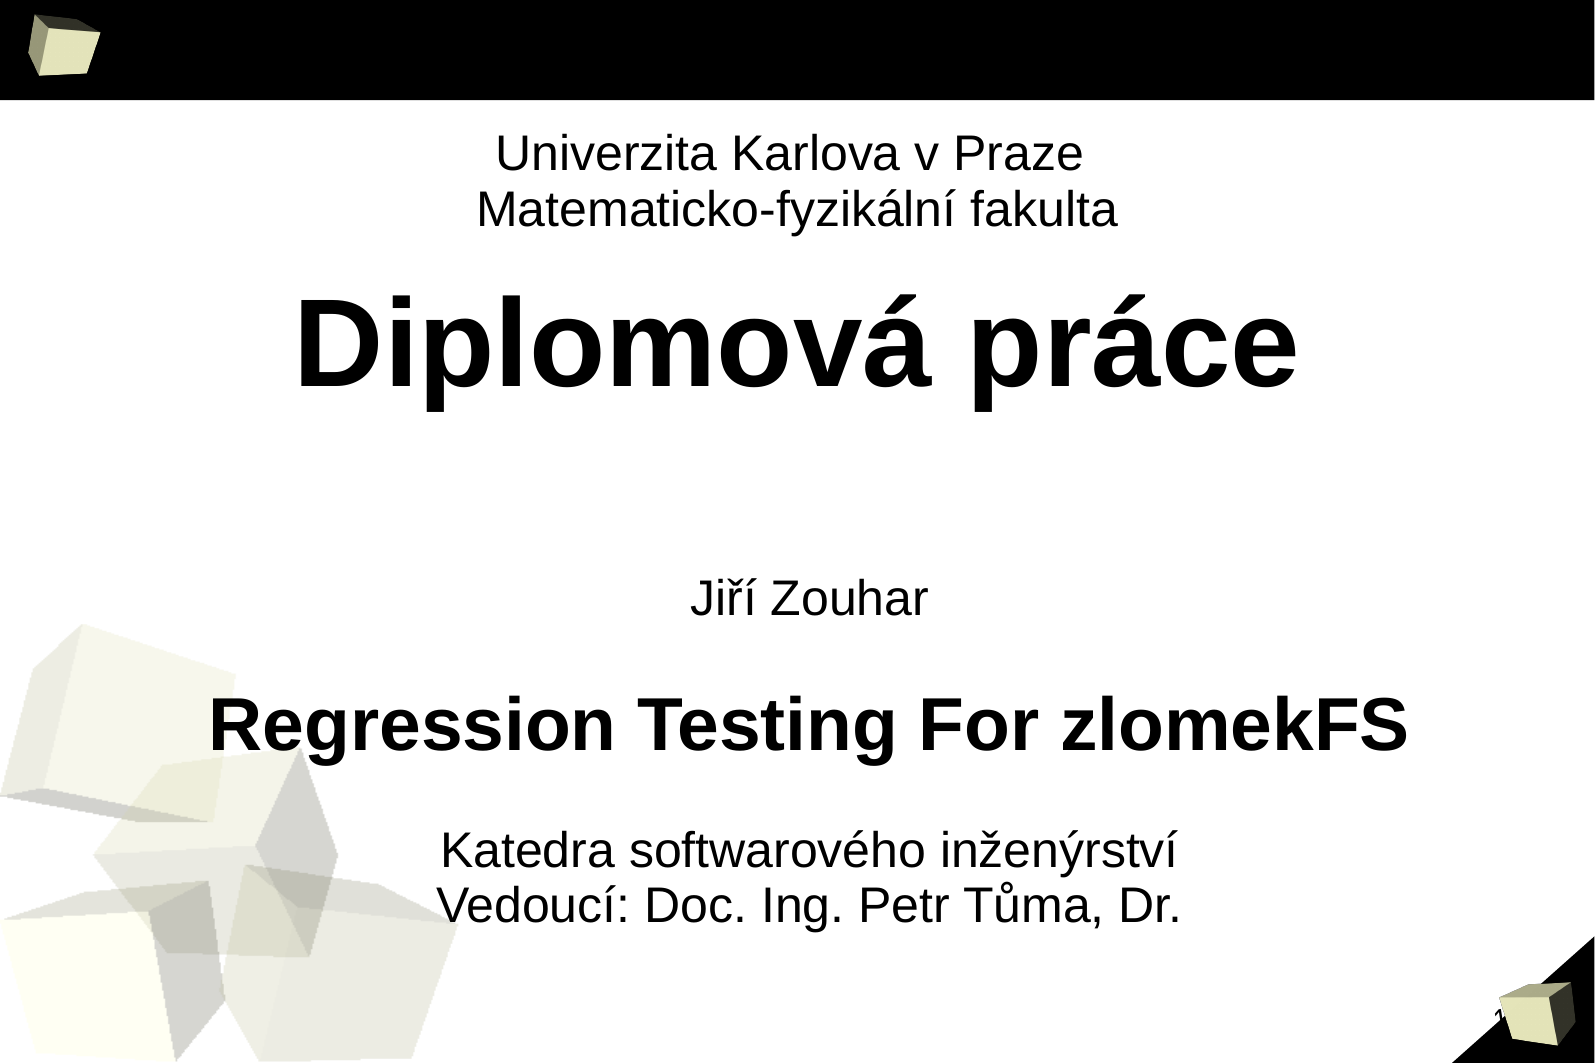

Univerzita Karlova v Praze
Matematicko-fyzikální fakulta
Diplomová práce
Jiří Zouhar
Regression Testing For zlomekFS
Katedra softwarového inženýrství
Vedoucí: Doc. Ing. Petr Tůma, Dr.